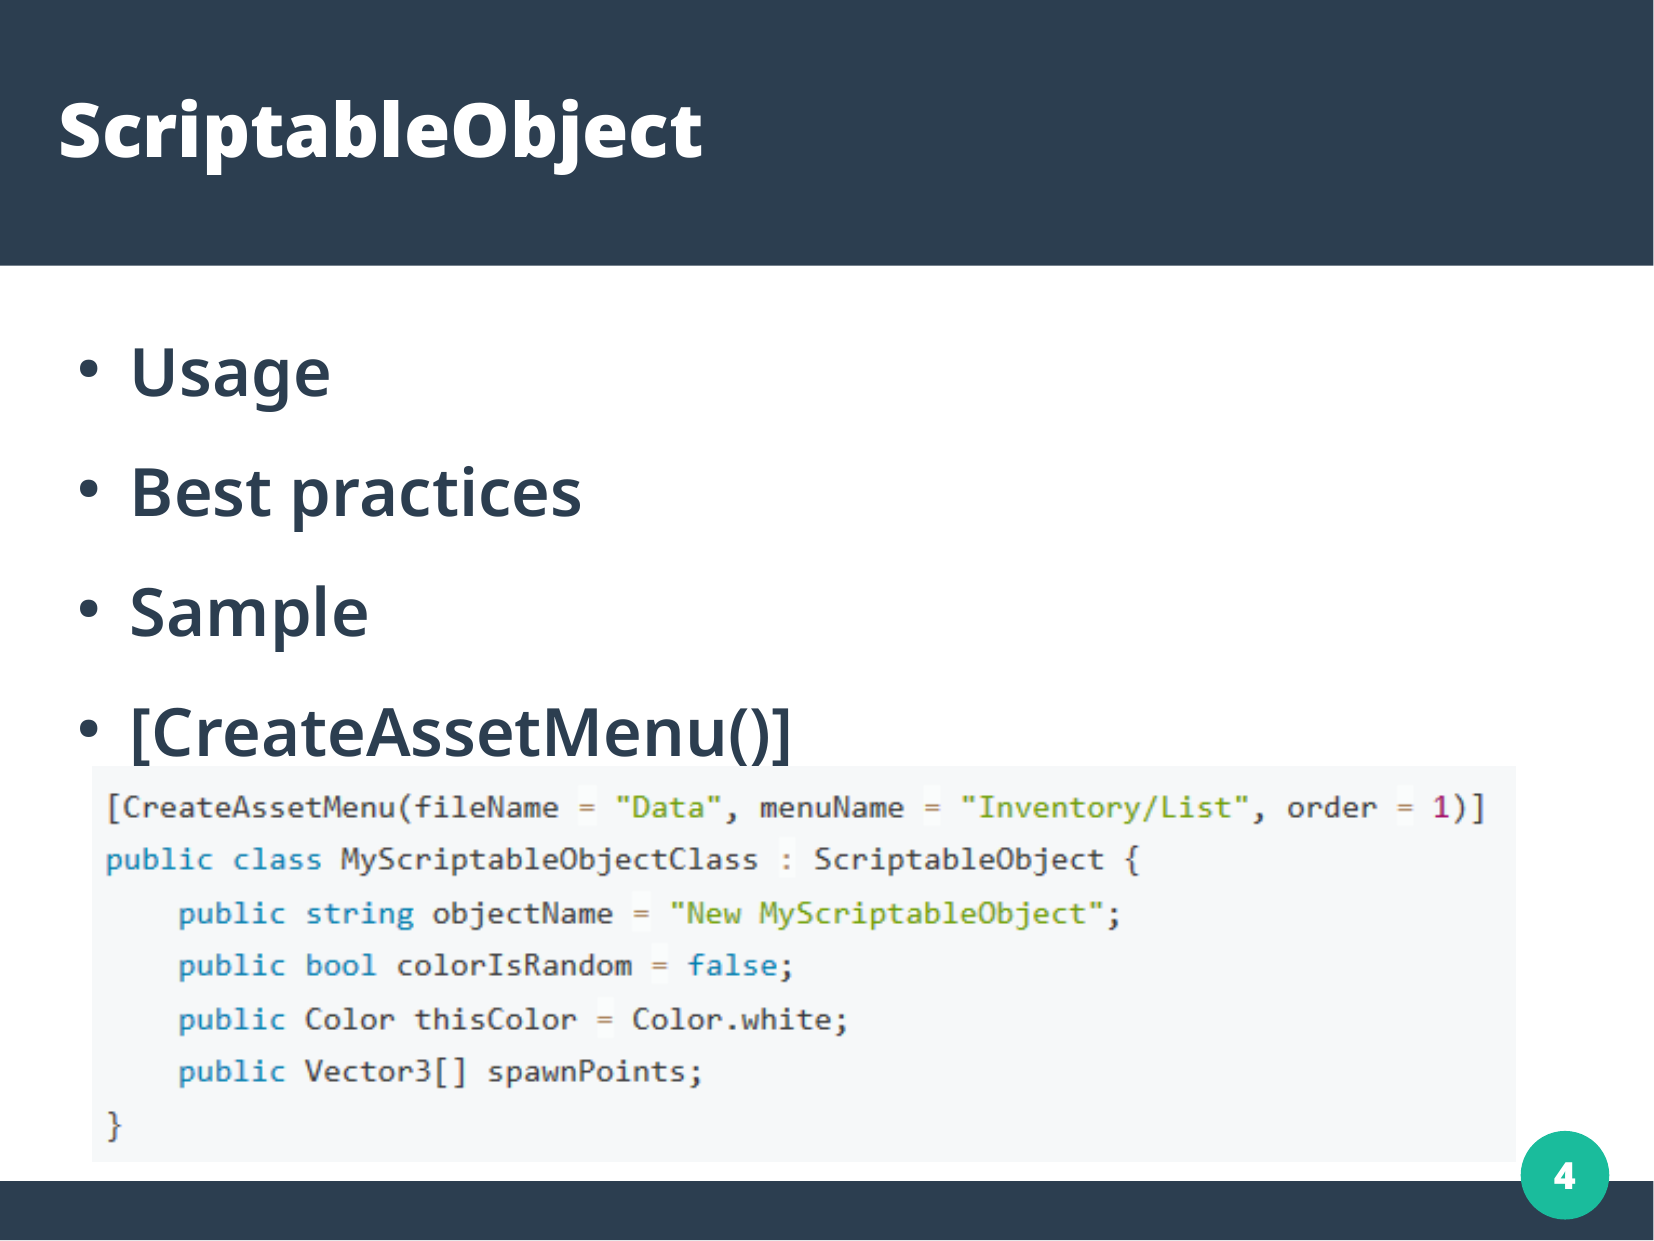

# ScriptableObject
Usage
Best practices
Sample
[CreateAssetMenu()]
4